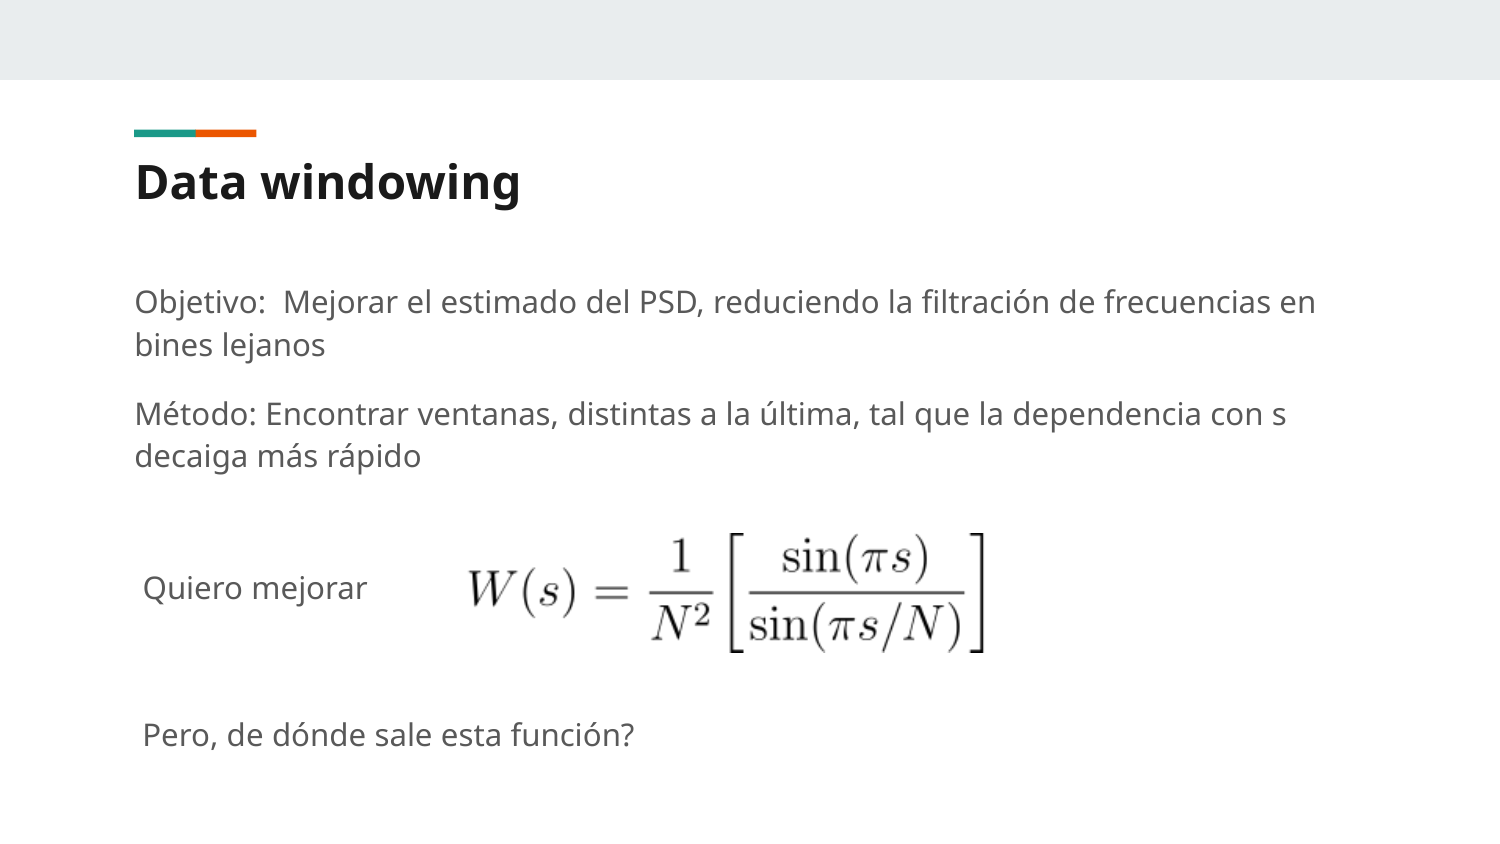

# Data windowing
Objetivo: Mejorar el estimado del PSD, reduciendo la filtración de frecuencias en bines lejanos
Método: Encontrar ventanas, distintas a la última, tal que la dependencia con s decaiga más rápido
Quiero mejorar
Pero, de dónde sale esta función?